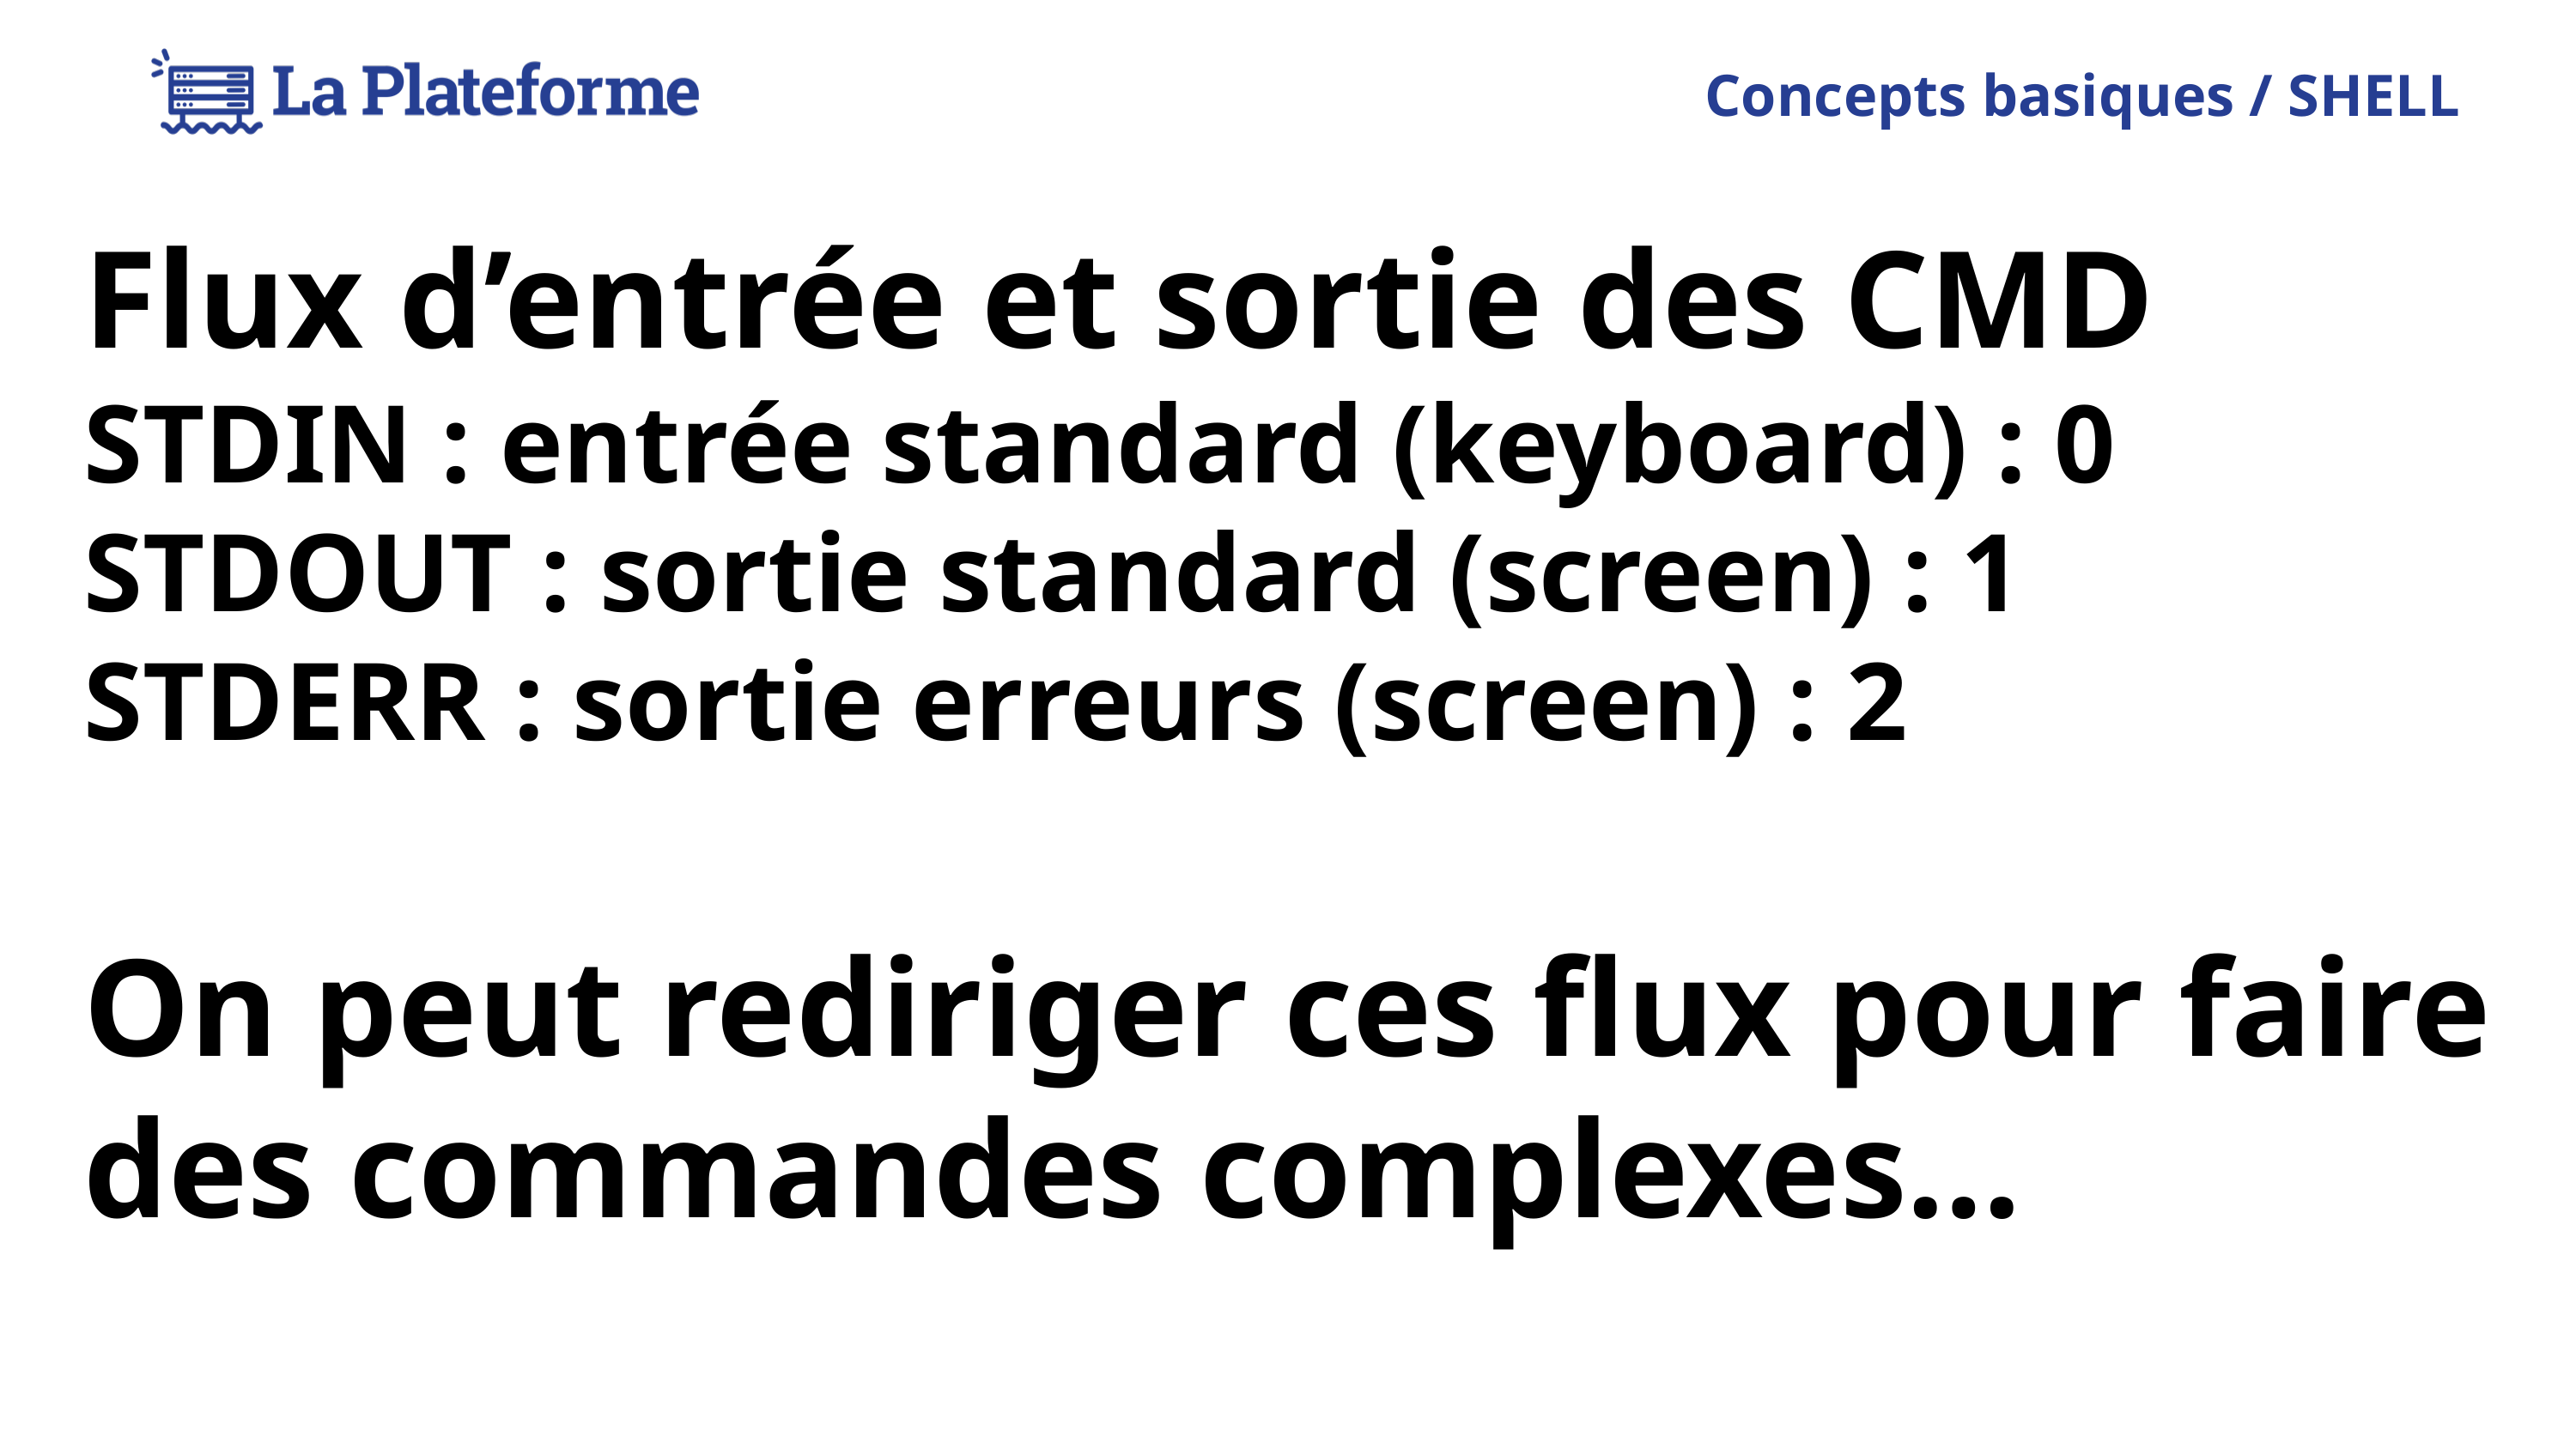

Concepts basiques / SHELL
Flux d’entrée et sortie des CMD
STDIN : entrée standard (keyboard) : 0
STDOUT : sortie standard (screen) : 1
STDERR : sortie erreurs (screen) : 2
On peut rediriger ces flux pour faire des commandes complexes…